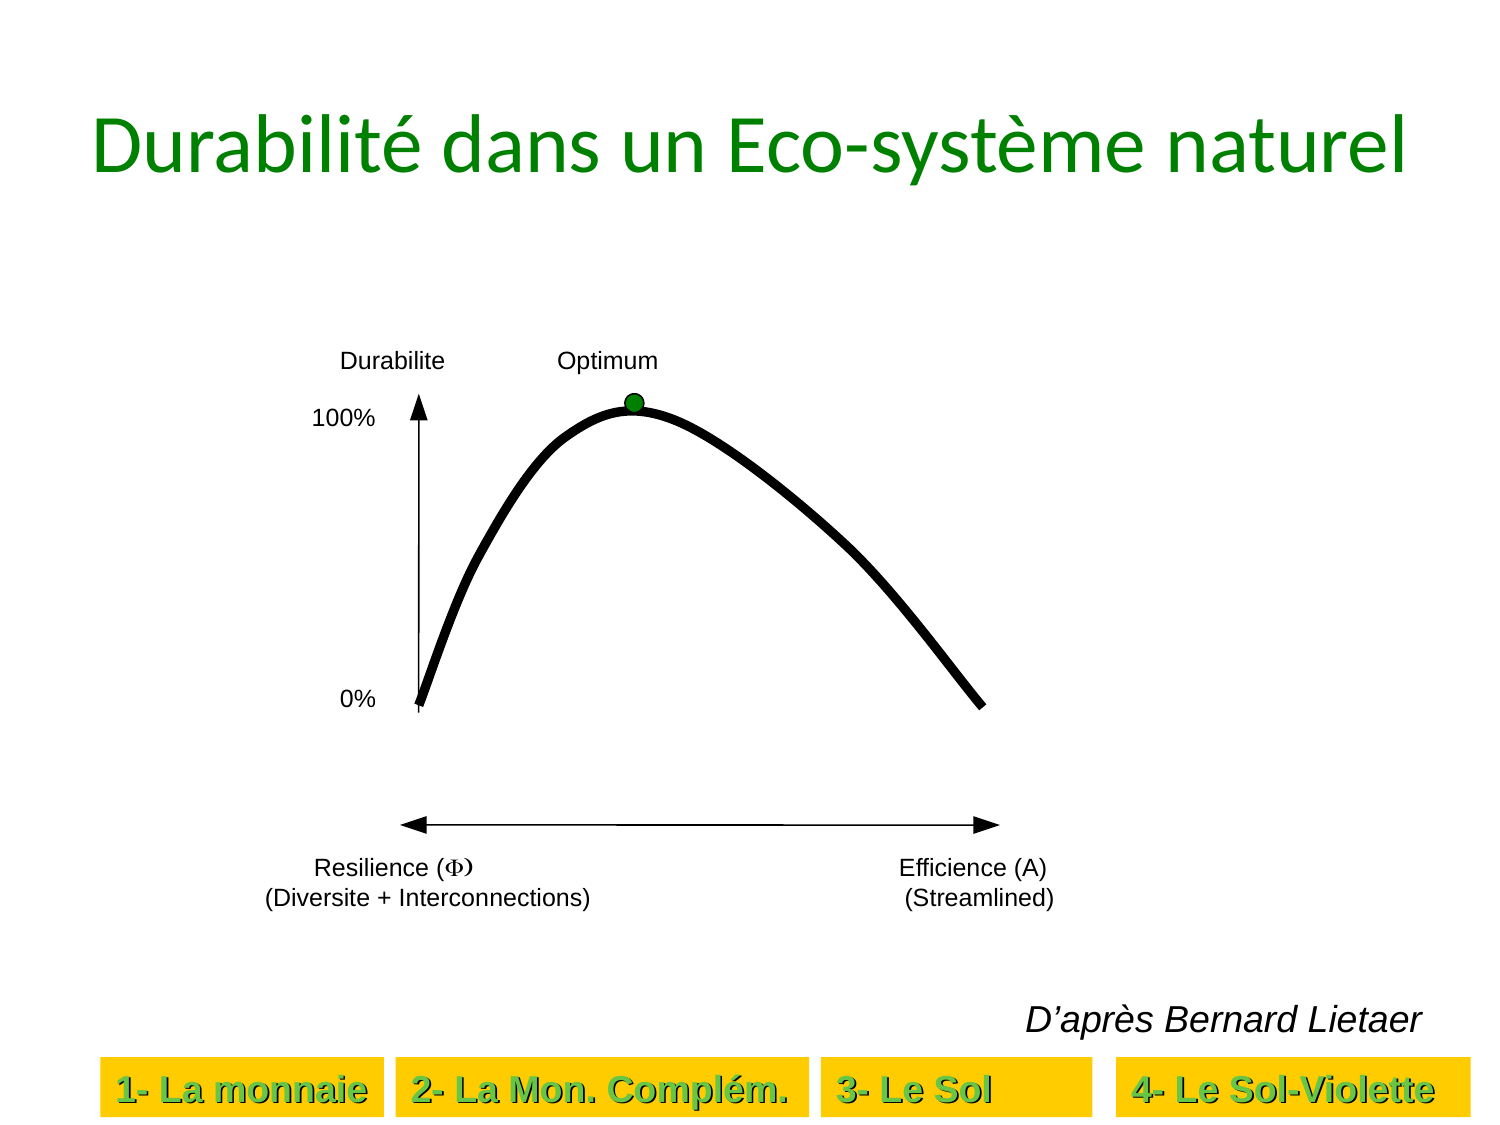

# Durabilité dans un Eco-système naturel
Durabilite Optimum
100%
0%
 Resilience (F) Efficience (A)
(Diversite + Interconnections) (Streamlined)
D’après Bernard Lietaer